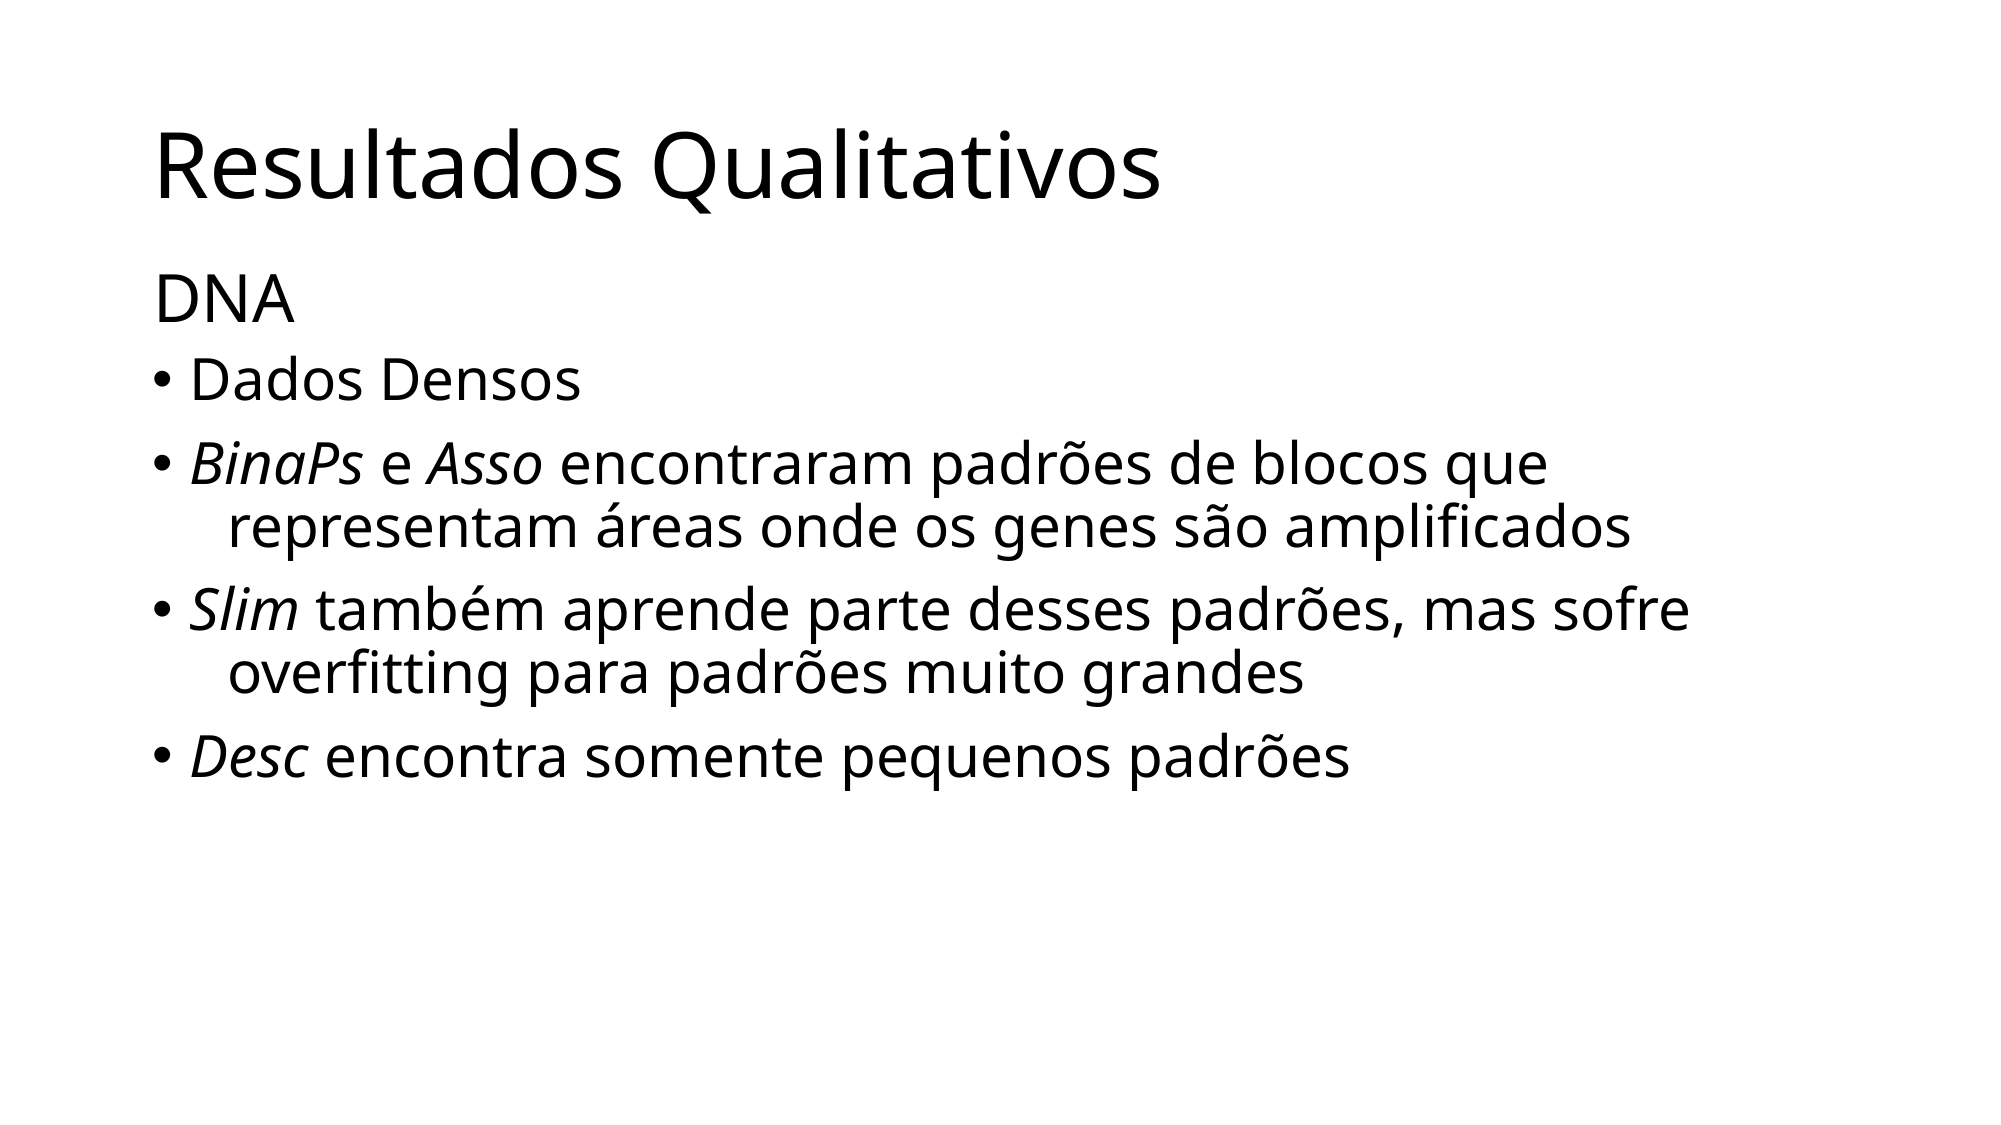

# Resultados Qualitativos
DNA
Dados Densos
BinaPs e Asso encontraram padrões de blocos que representam áreas onde os genes são amplificados
Slim também aprende parte desses padrões, mas sofre overfitting para padrões muito grandes
Desc encontra somente pequenos padrões